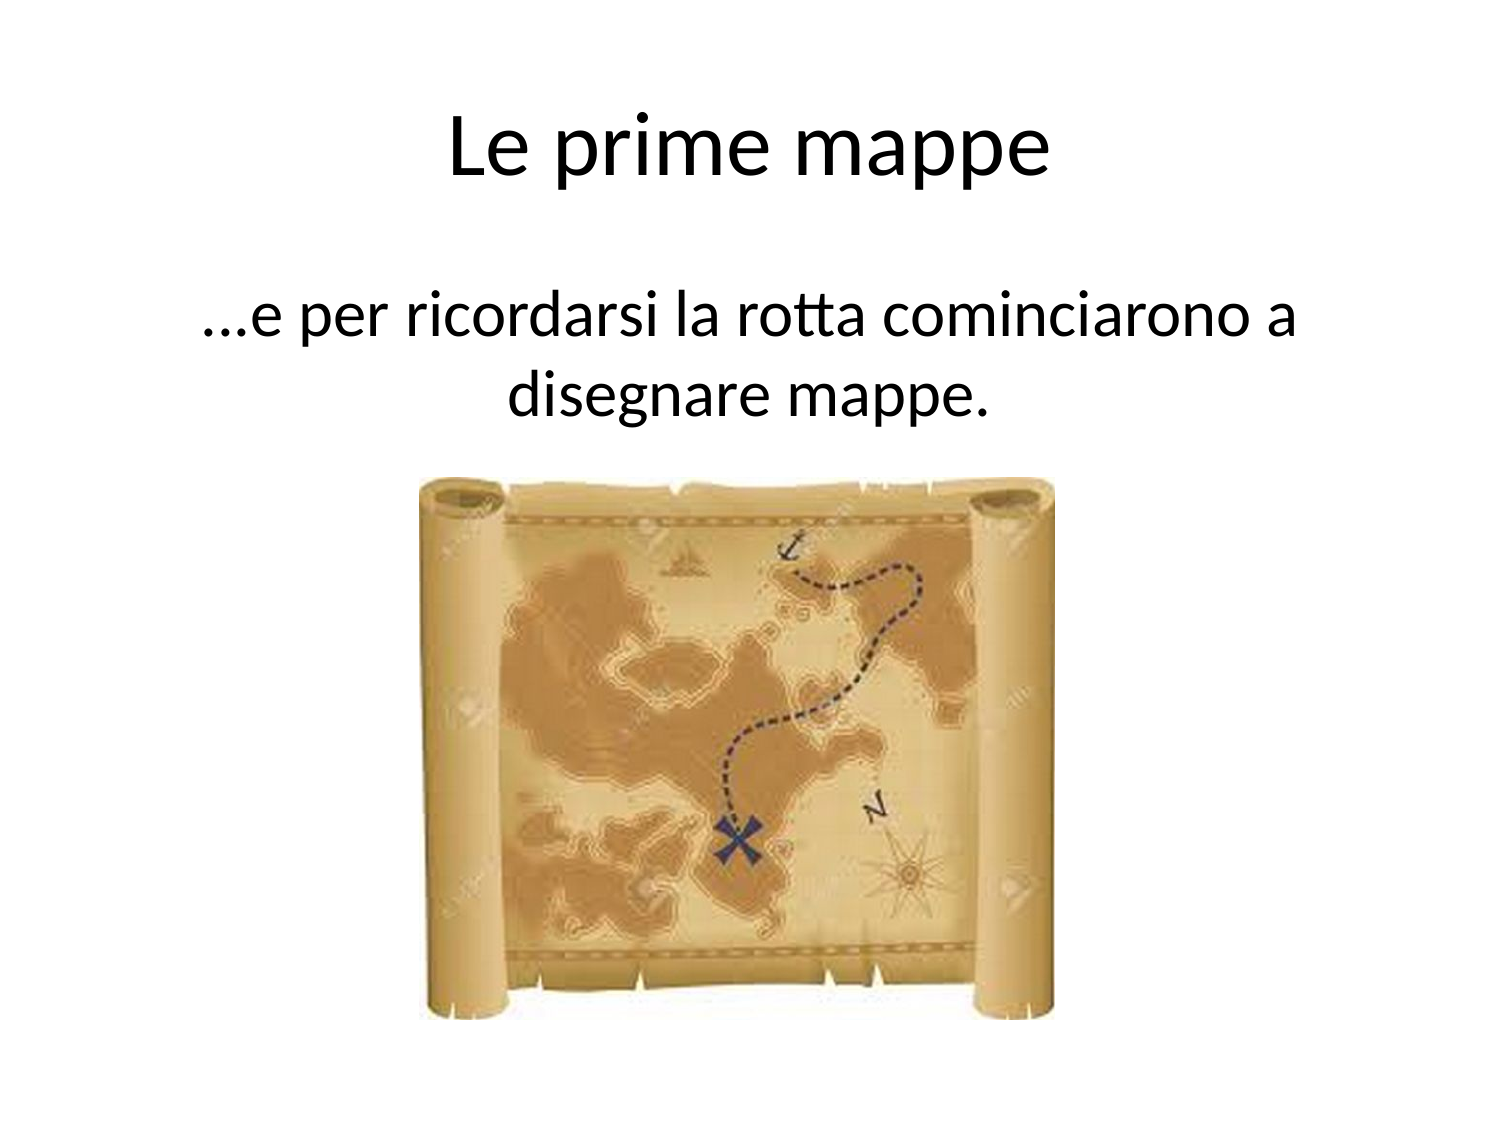

# Le prime mappe
...e per ricordarsi la rotta cominciarono a disegnare mappe.